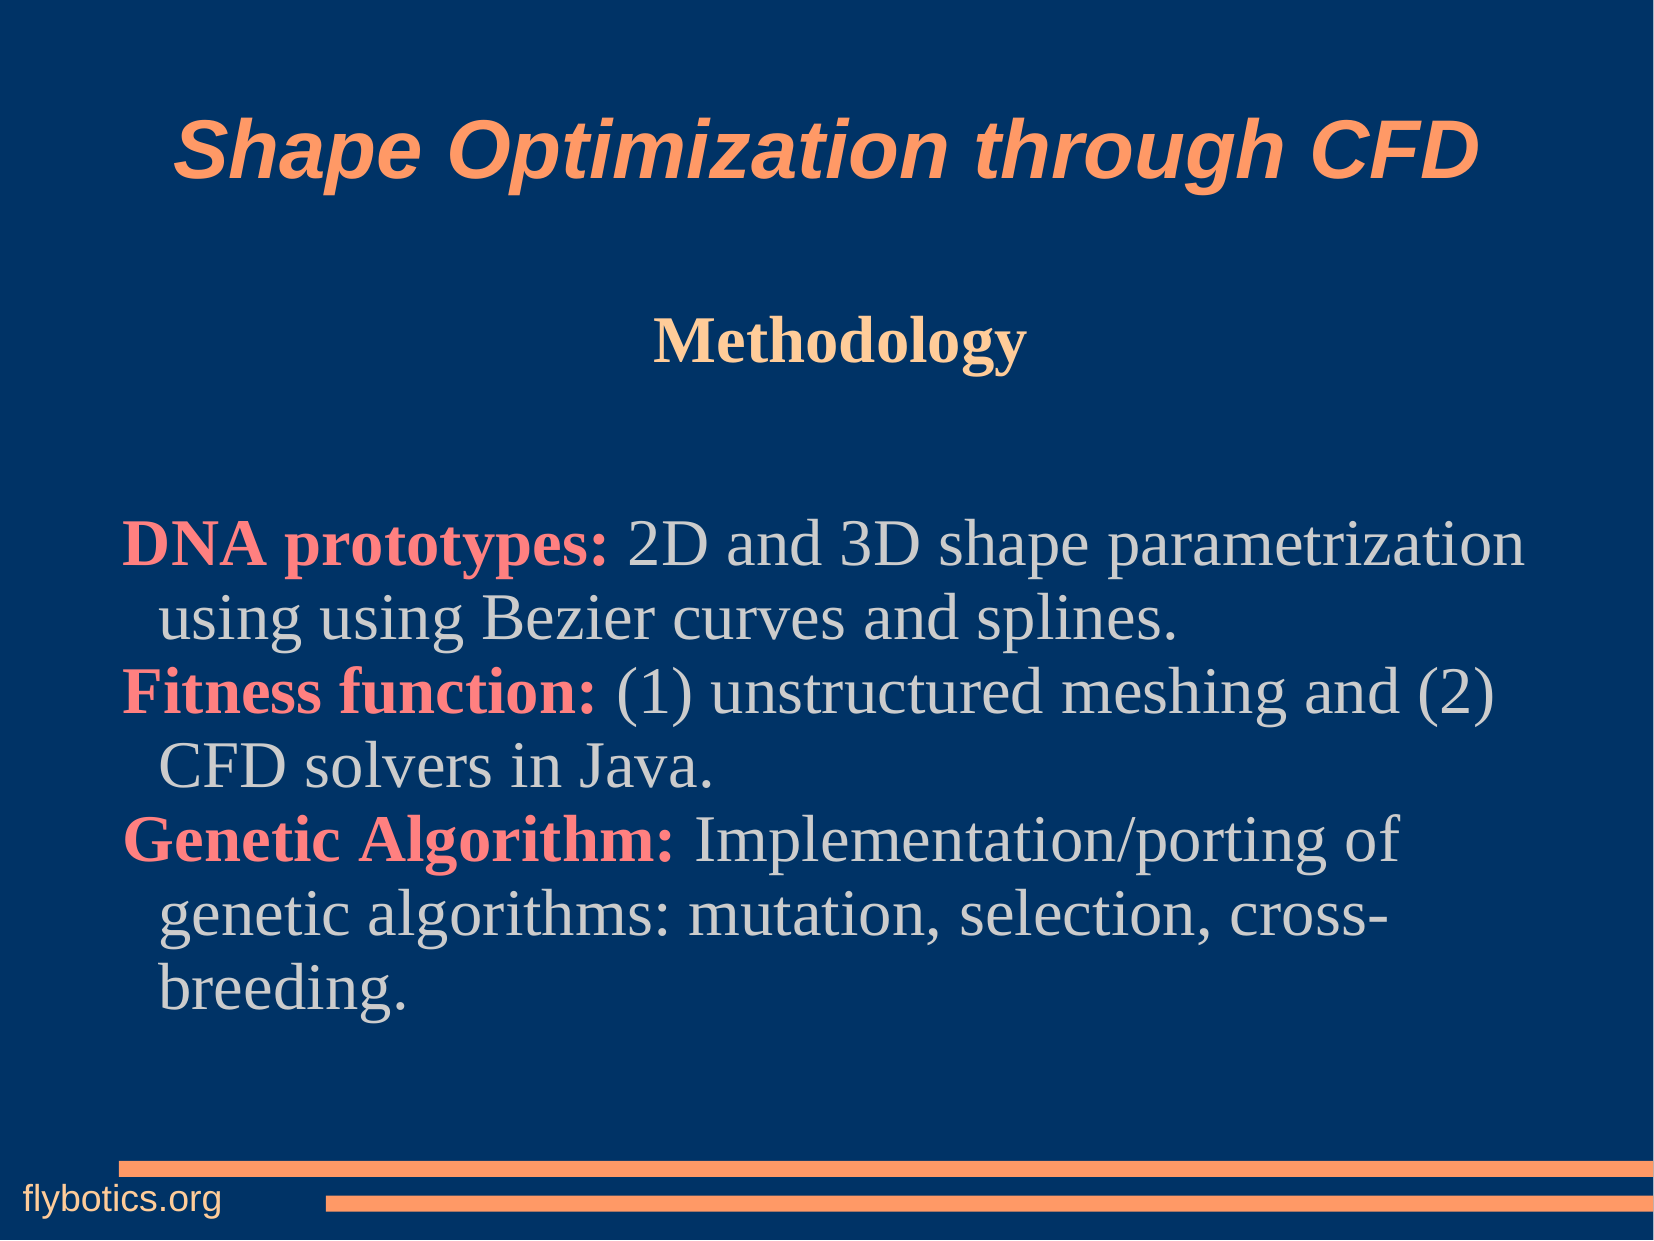

# Shape Optimization through CFD
Methodology
DNA prototypes: 2D and 3D shape parametrization using using Bezier curves and splines.
Fitness function: (1) unstructured meshing and (2) CFD solvers in Java.
Genetic Algorithm: Implementation/porting of genetic algorithms: mutation, selection, cross-breeding.
flybotics.org